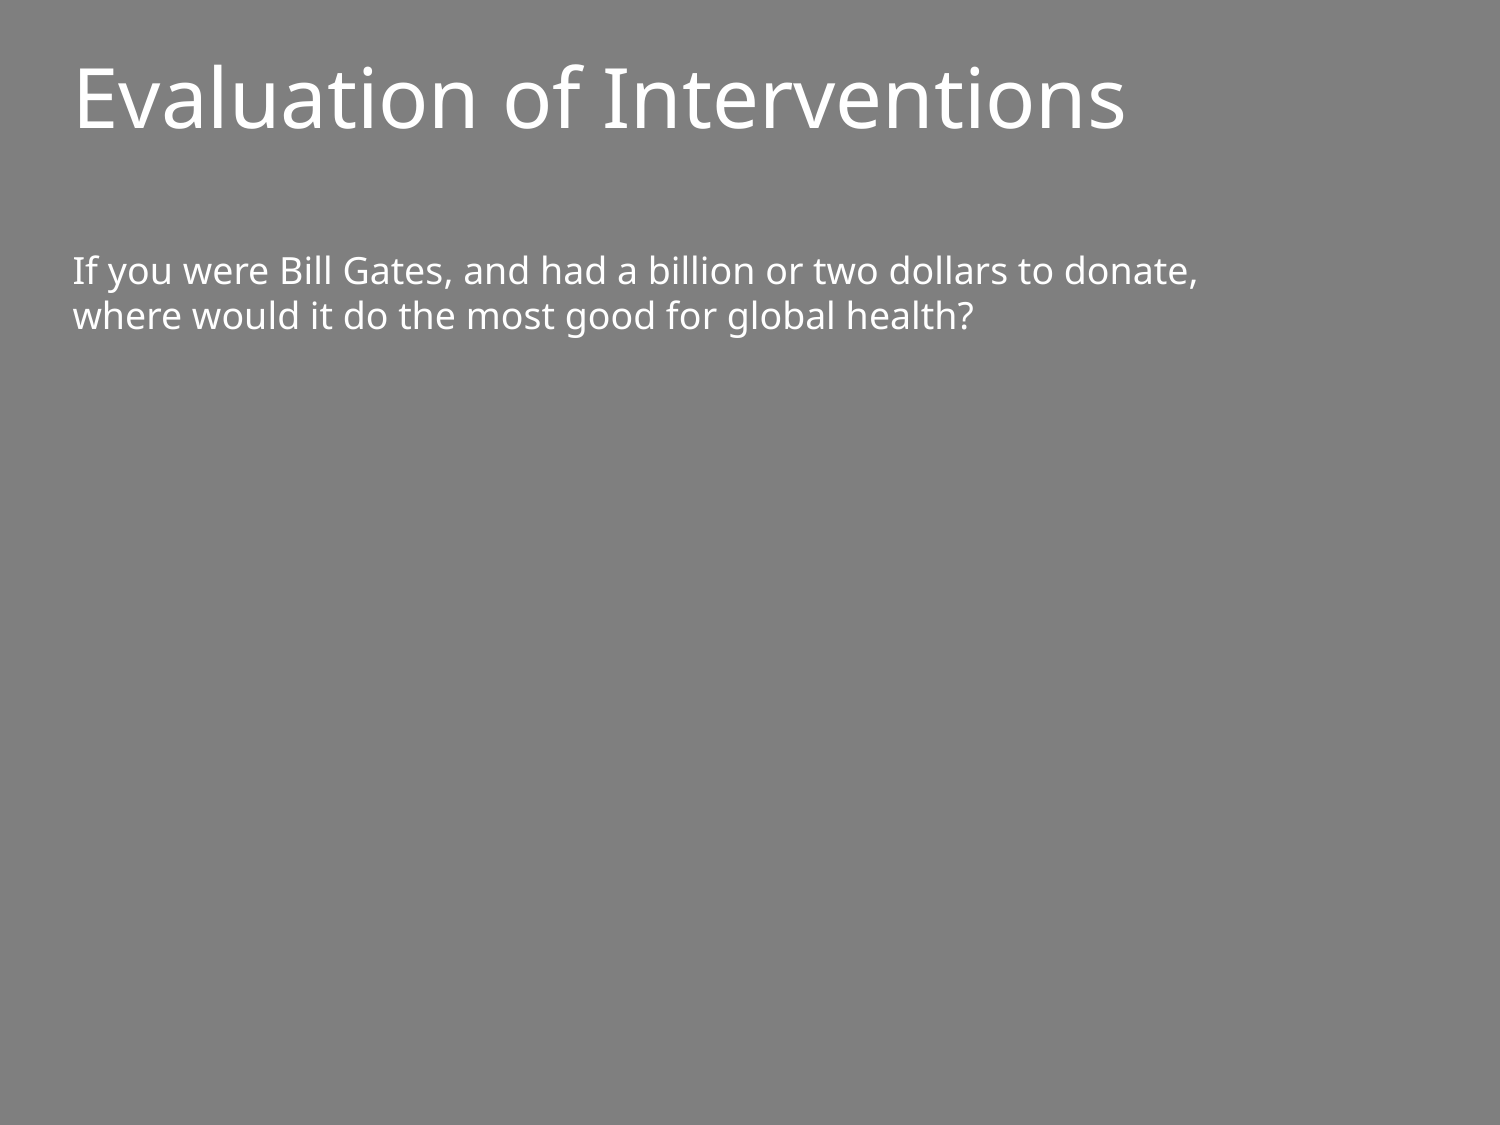

Evaluation of Interventions
# If you were Bill Gates, and had a billion or two dollars to donate, where would it do the most good for global health?